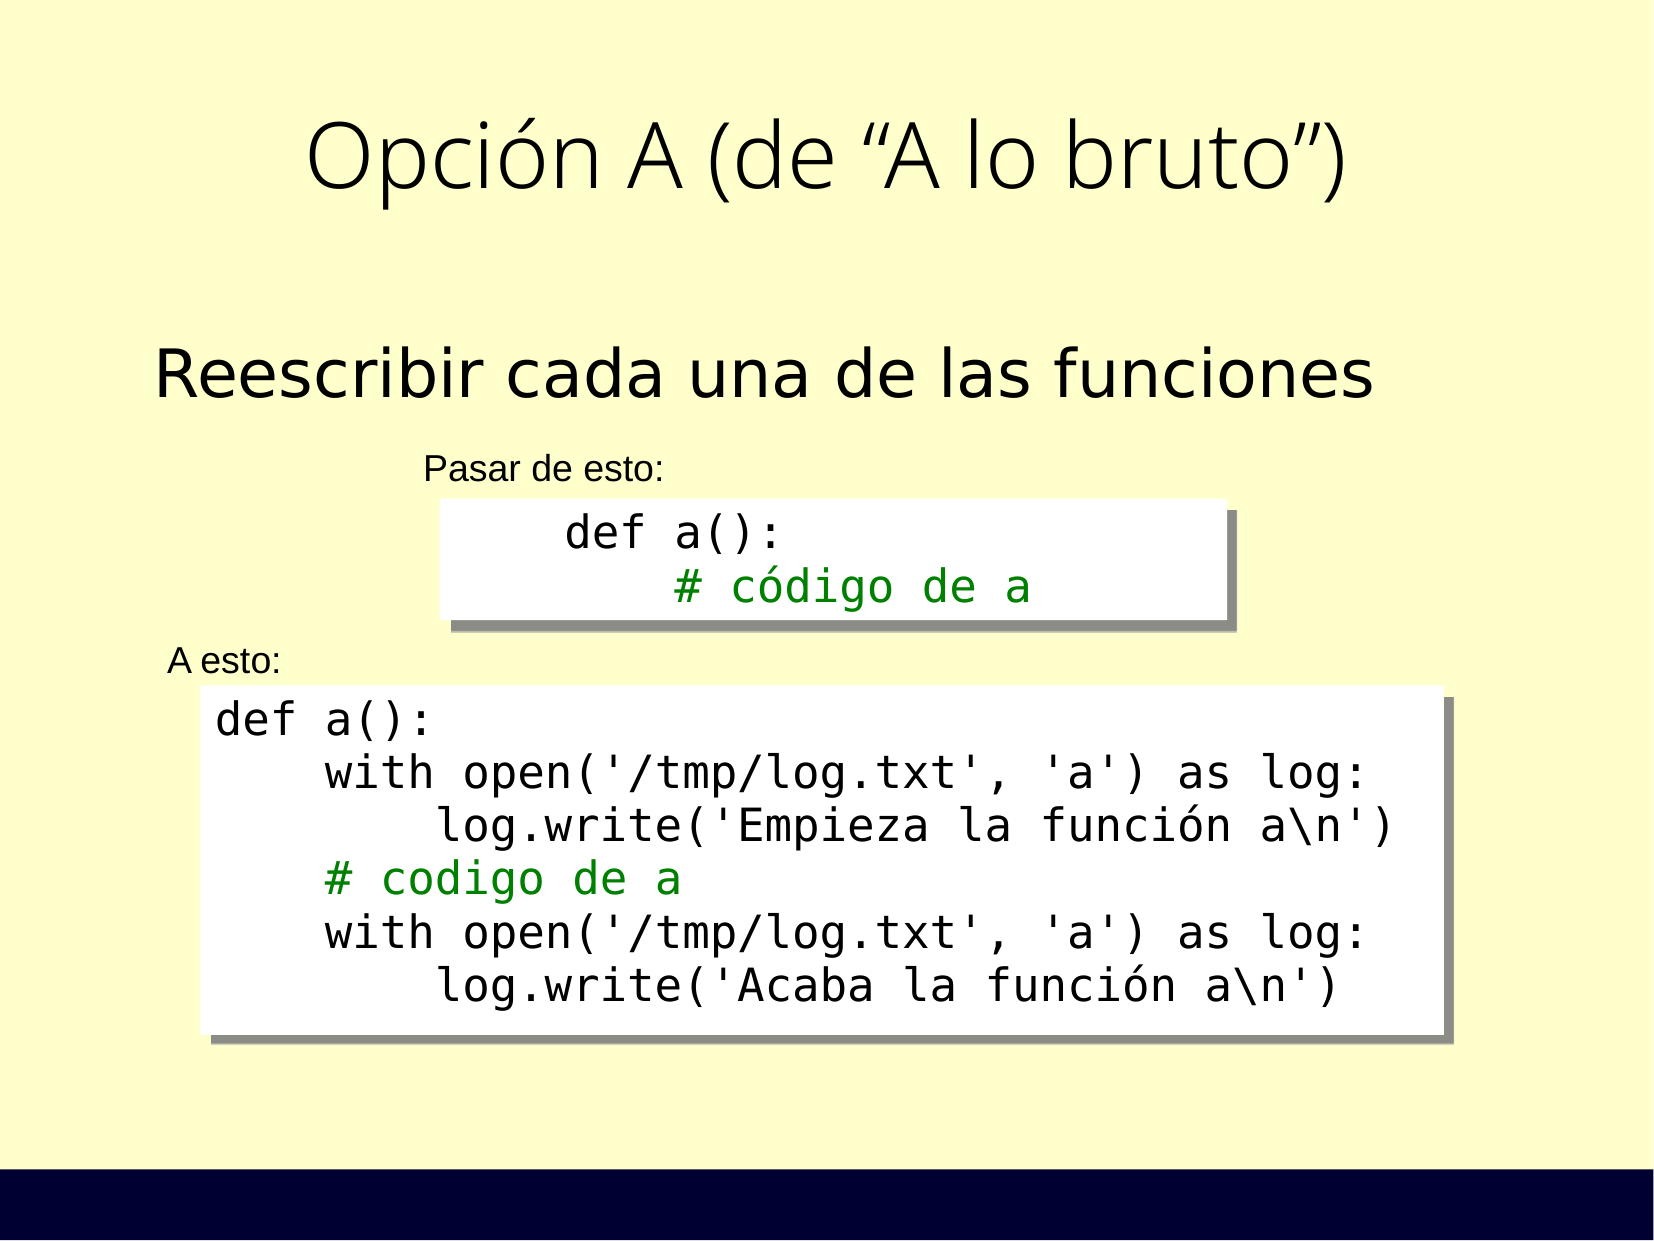

# Opción A (de “A lo bruto”)
Reescribir cada una de las funciones
Pasar de esto:
 def a():
 # código de a
A esto:
def a():
 with open('/tmp/log.txt', 'a') as log:
 log.write('Empieza la función a\n')
 # codigo de a
 with open('/tmp/log.txt', 'a') as log:
 log.write('Acaba la función a\n')